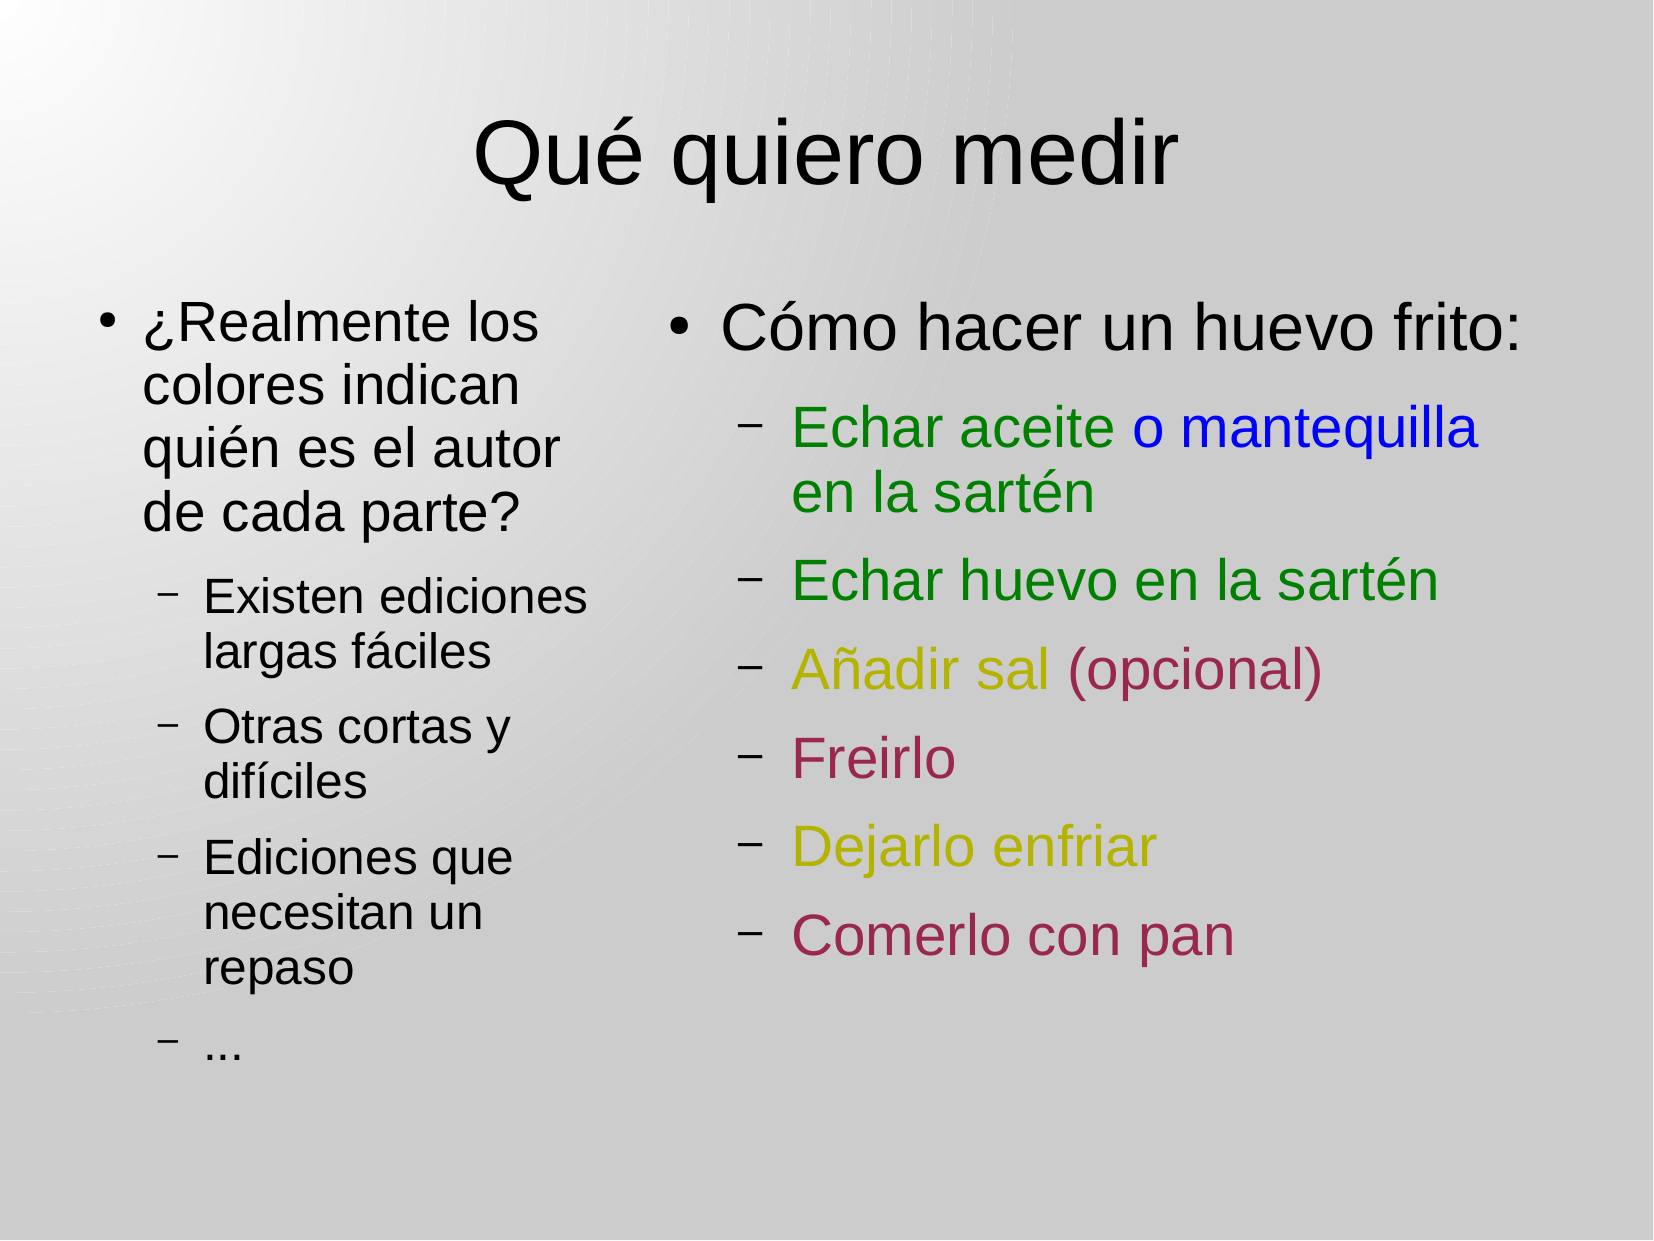

# Qué quiero medir
¿Realmente los colores indican quién es el autor de cada parte?
Existen ediciones largas fáciles
Otras cortas y difíciles
Ediciones que necesitan un repaso
...
Cómo hacer un huevo frito:
Echar aceite o mantequilla en la sartén
Echar huevo en la sartén
Añadir sal (opcional)
Freirlo
Dejarlo enfriar
Comerlo con pan